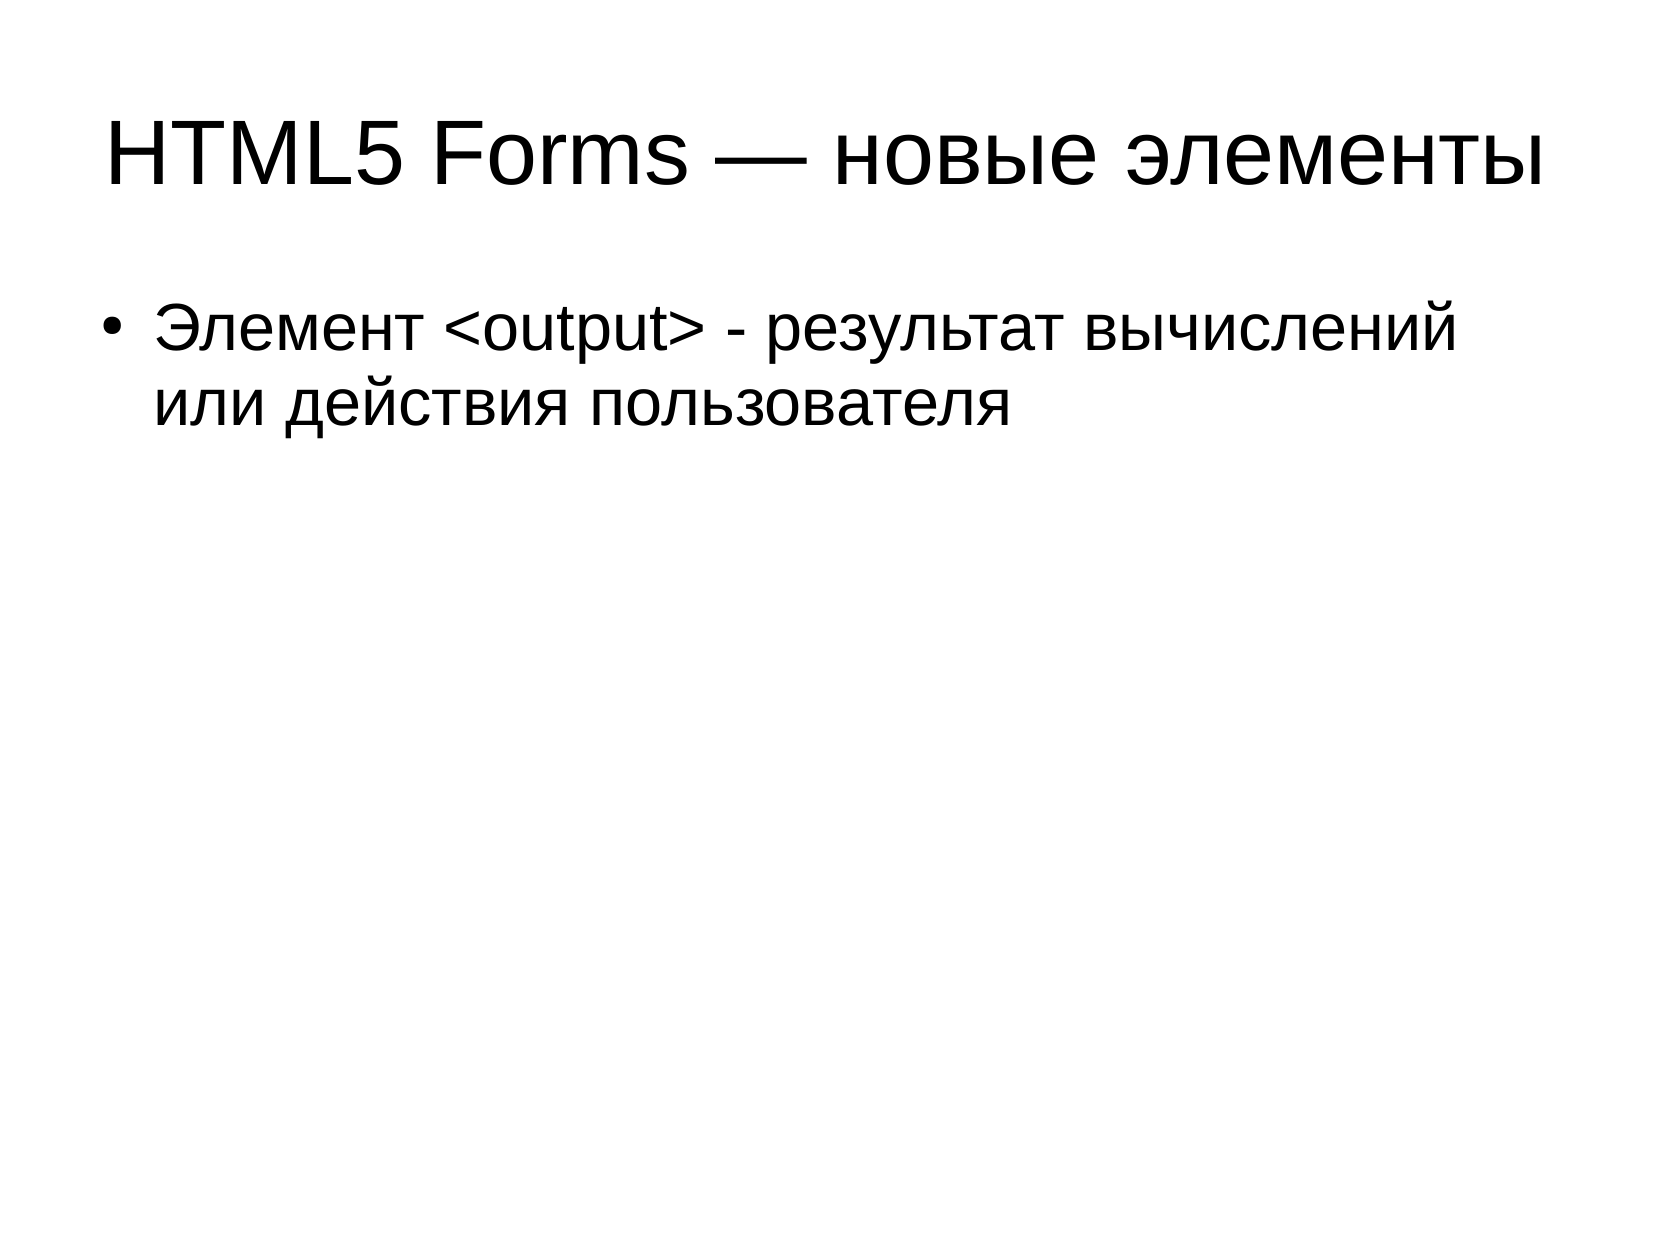

# HTML5 Forms — новые элементы
Элемент <output> - результат вычислений или действия пользователя